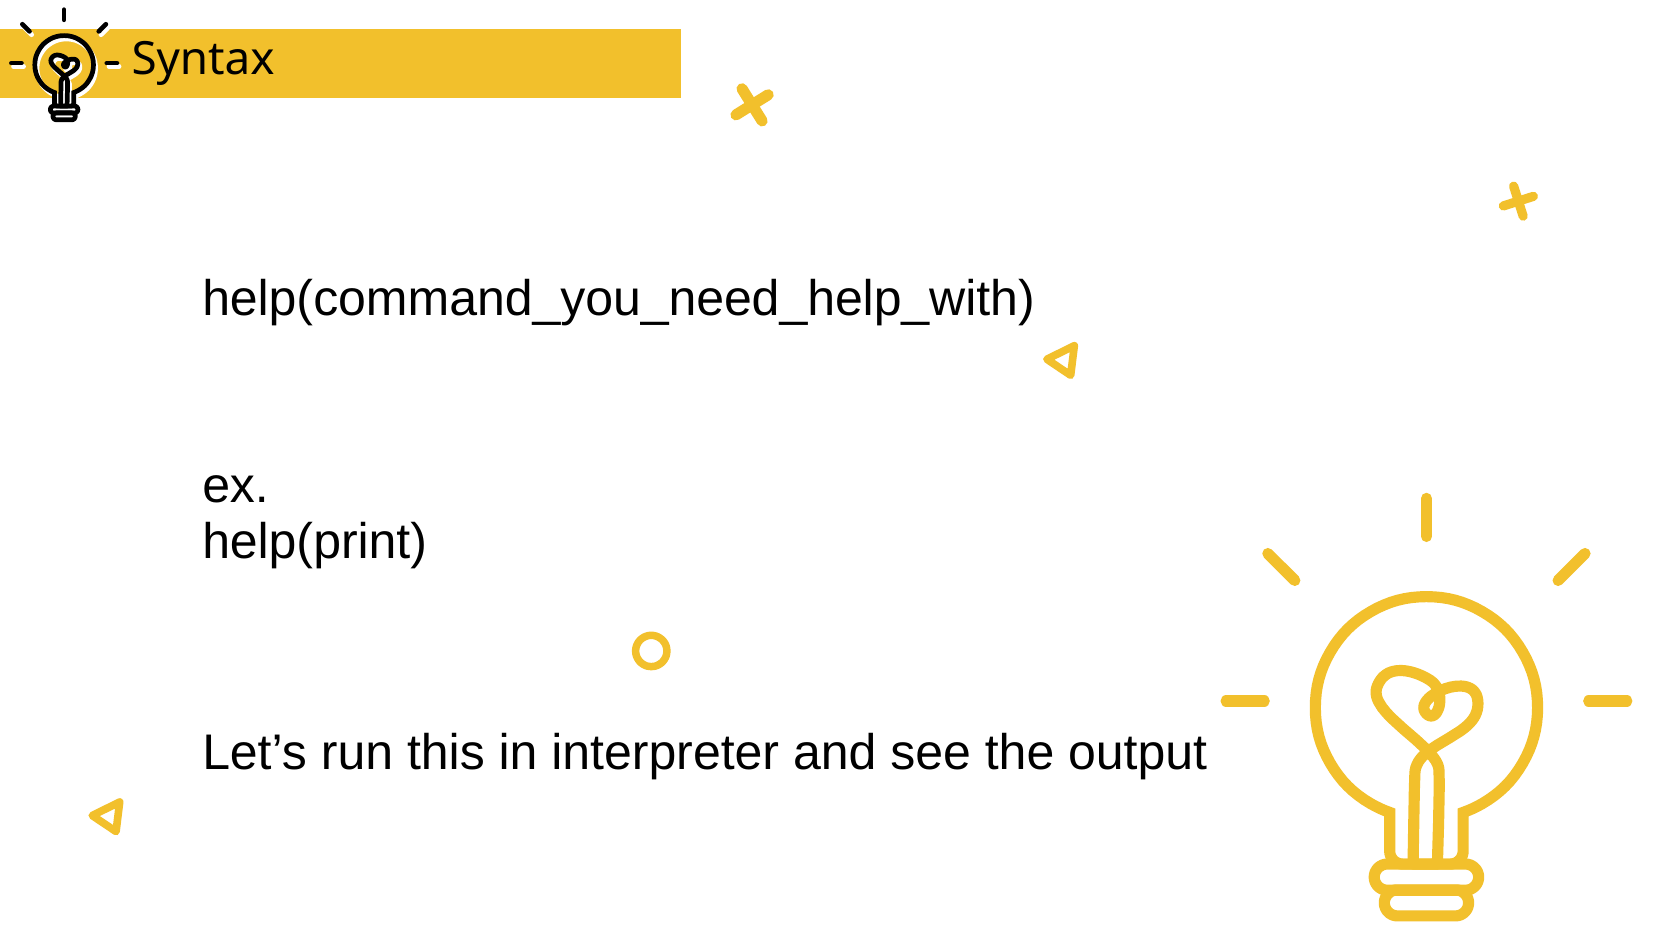

# Syntax
help(command_you_need_help_with)
ex.
help(print)
Let’s run this in interpreter and see the output